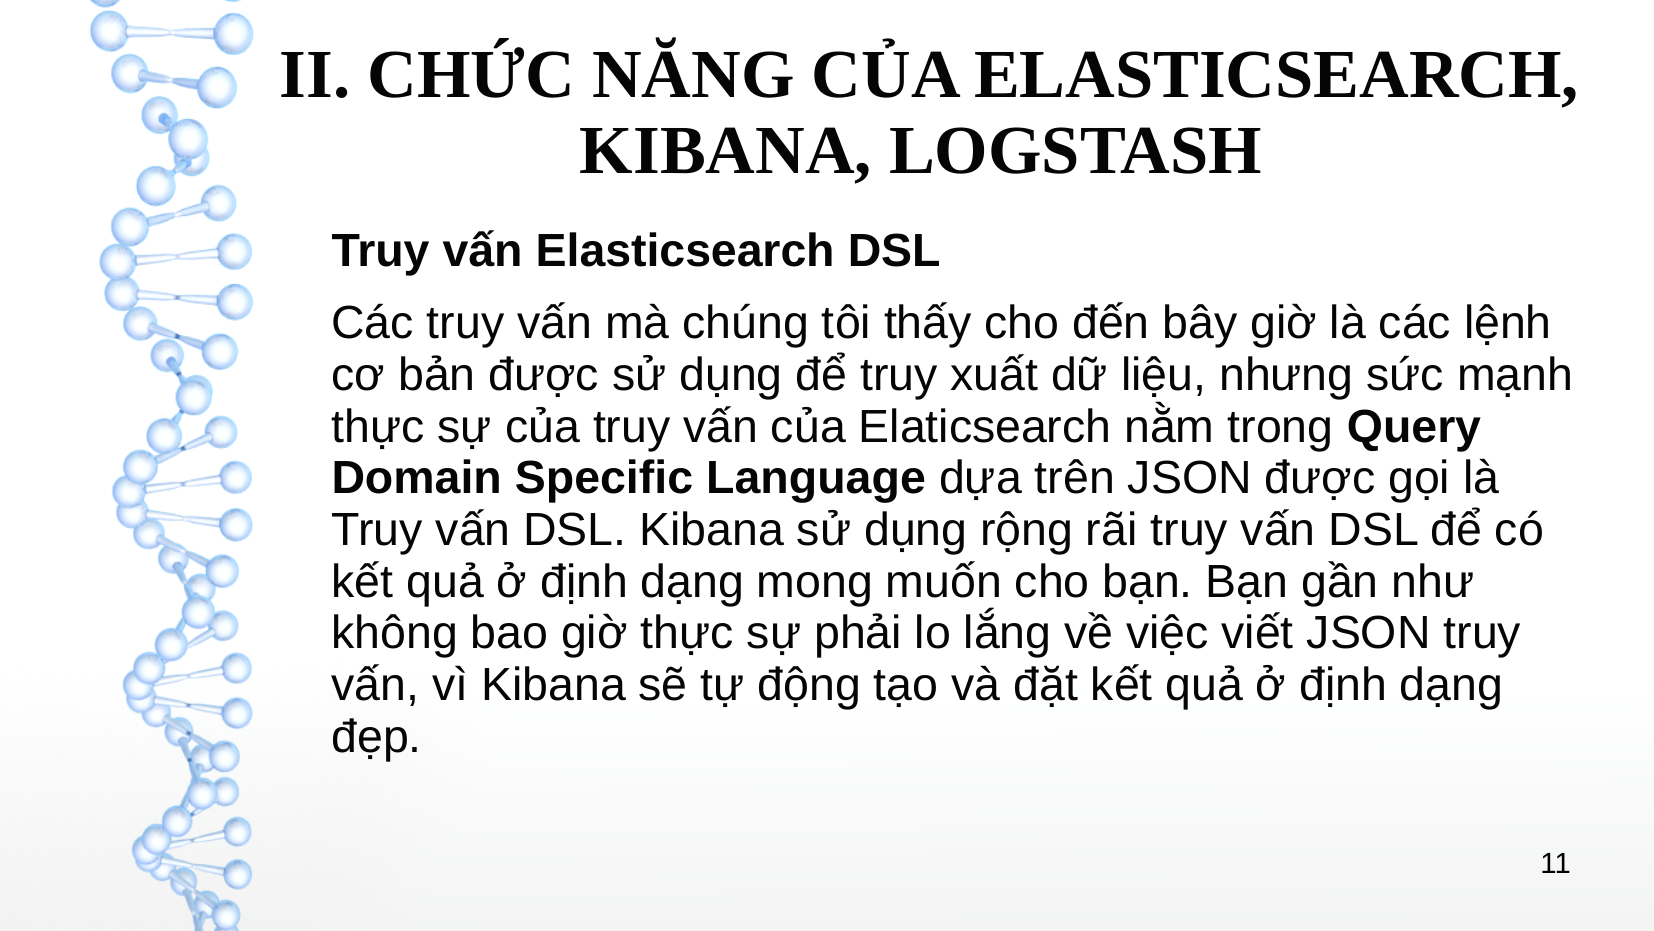

# II. CHỨC NĂNG CỦA ELASTICSEARCH, KIBANA, LOGSTASH
Truy vấn Elasticsearch DSL
Các truy vấn mà chúng tôi thấy cho đến bây giờ là các lệnh cơ bản được sử dụng để truy xuất dữ liệu, nhưng sức mạnh thực sự của truy vấn của Elaticsearch nằm trong Query Domain Specific Language dựa trên JSON được gọi là Truy vấn DSL. Kibana sử dụng rộng rãi truy vấn DSL để có kết quả ở định dạng mong muốn cho bạn. Bạn gần như không bao giờ thực sự phải lo lắng về việc viết JSON truy vấn, vì Kibana sẽ tự động tạo và đặt kết quả ở định dạng đẹp.
11